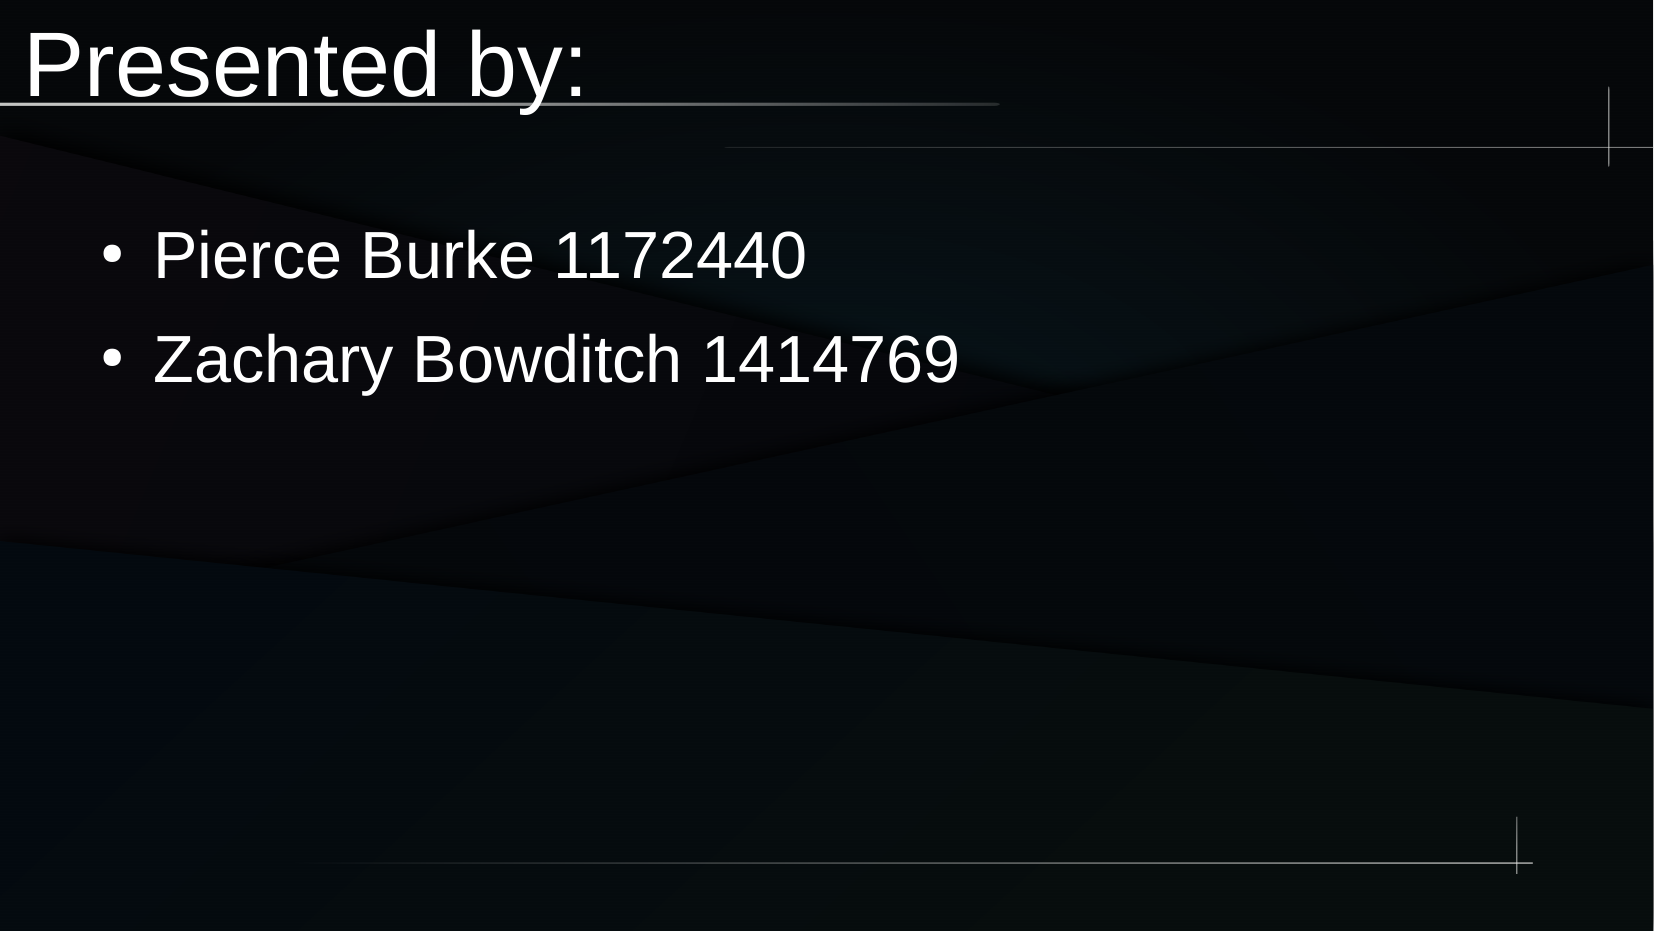

# Presented by:
Pierce Burke 1172440
Zachary Bowditch 1414769